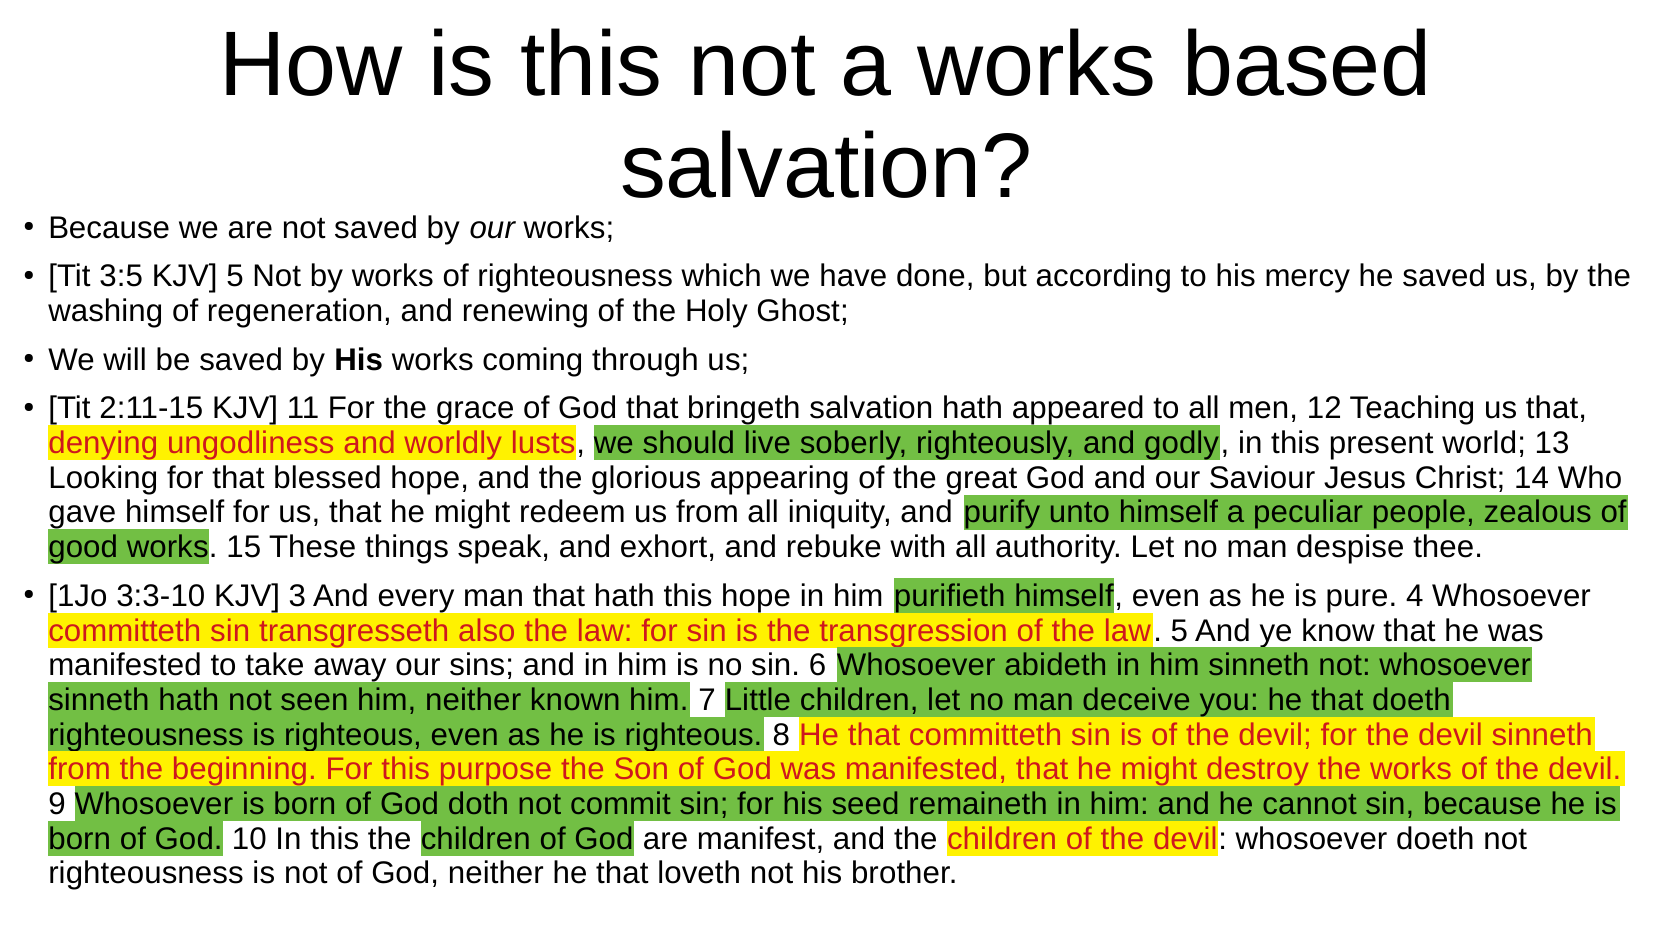

# How is this not a works based salvation?
Because we are not saved by our works;
[Tit 3:5 KJV] 5 Not by works of righteousness which we have done, but according to his mercy he saved us, by the washing of regeneration, and renewing of the Holy Ghost;
We will be saved by His works coming through us;
[Tit 2:11-15 KJV] 11 For the grace of God that bringeth salvation hath appeared to all men, 12 Teaching us that, denying ungodliness and worldly lusts, we should live soberly, righteously, and godly, in this present world; 13 Looking for that blessed hope, and the glorious appearing of the great God and our Saviour Jesus Christ; 14 Who gave himself for us, that he might redeem us from all iniquity, and purify unto himself a peculiar people, zealous of good works. 15 These things speak, and exhort, and rebuke with all authority. Let no man despise thee.
[1Jo 3:3-10 KJV] 3 And every man that hath this hope in him purifieth himself, even as he is pure. 4 Whosoever committeth sin transgresseth also the law: for sin is the transgression of the law. 5 And ye know that he was manifested to take away our sins; and in him is no sin. 6 Whosoever abideth in him sinneth not: whosoever sinneth hath not seen him, neither known him. 7 Little children, let no man deceive you: he that doeth righteousness is righteous, even as he is righteous. 8 He that committeth sin is of the devil; for the devil sinneth from the beginning. For this purpose the Son of God was manifested, that he might destroy the works of the devil. 9 Whosoever is born of God doth not commit sin; for his seed remaineth in him: and he cannot sin, because he is born of God. 10 In this the children of God are manifest, and the children of the devil: whosoever doeth not righteousness is not of God, neither he that loveth not his brother.